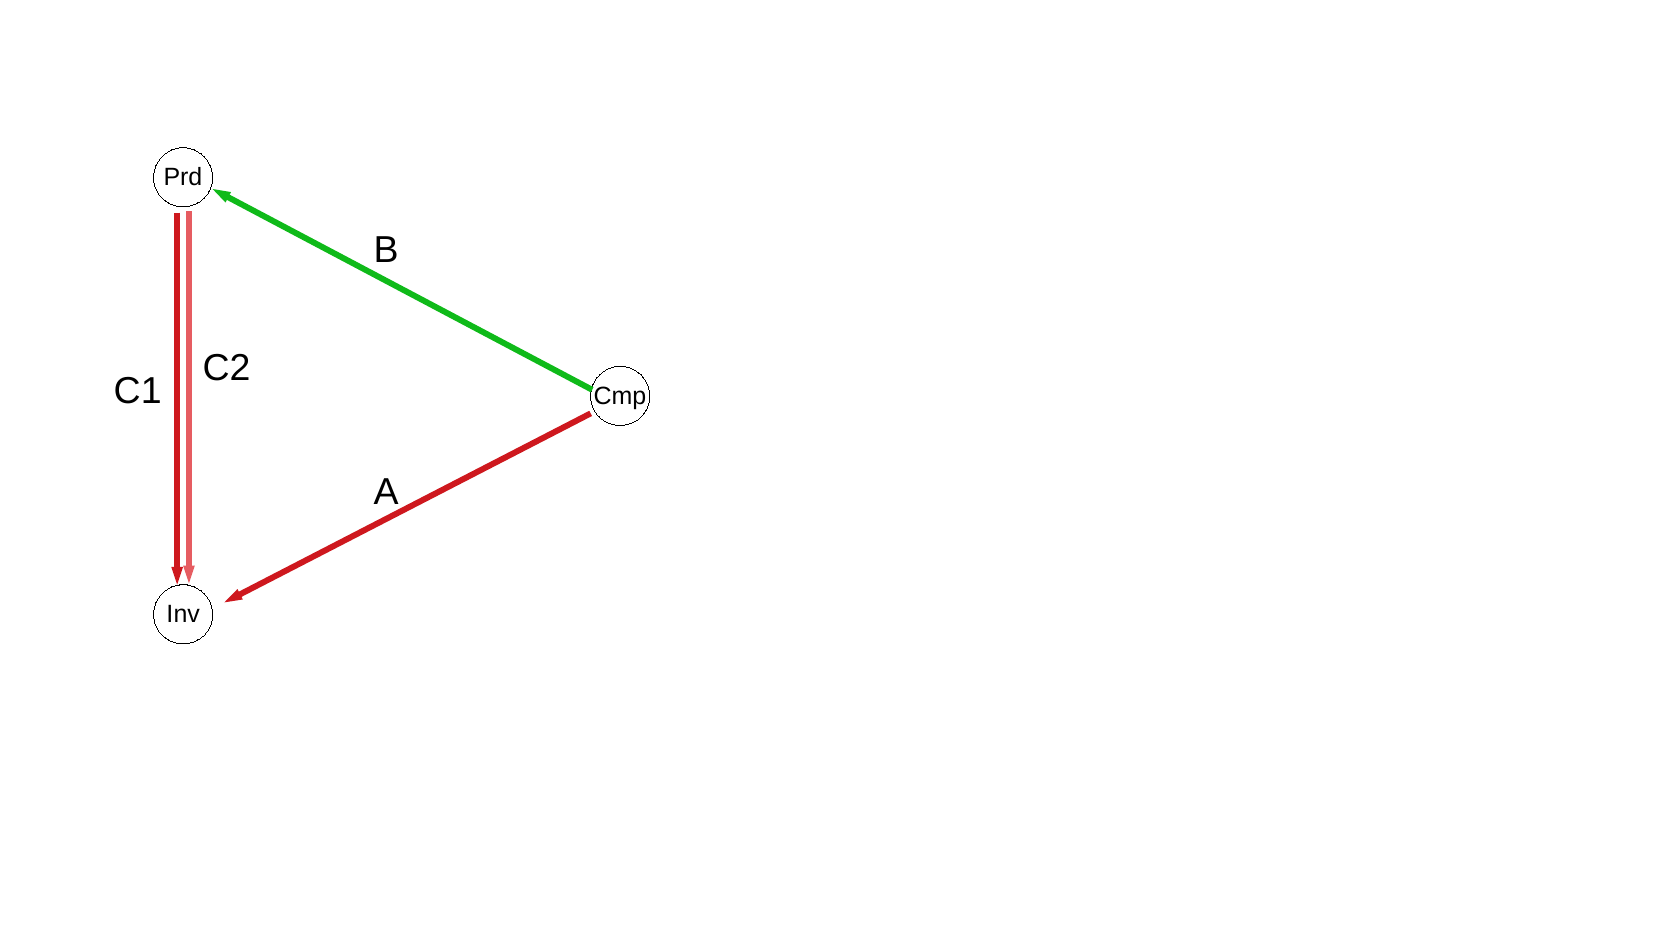

Prd
B
C2
C1
Cmp
A
Inv